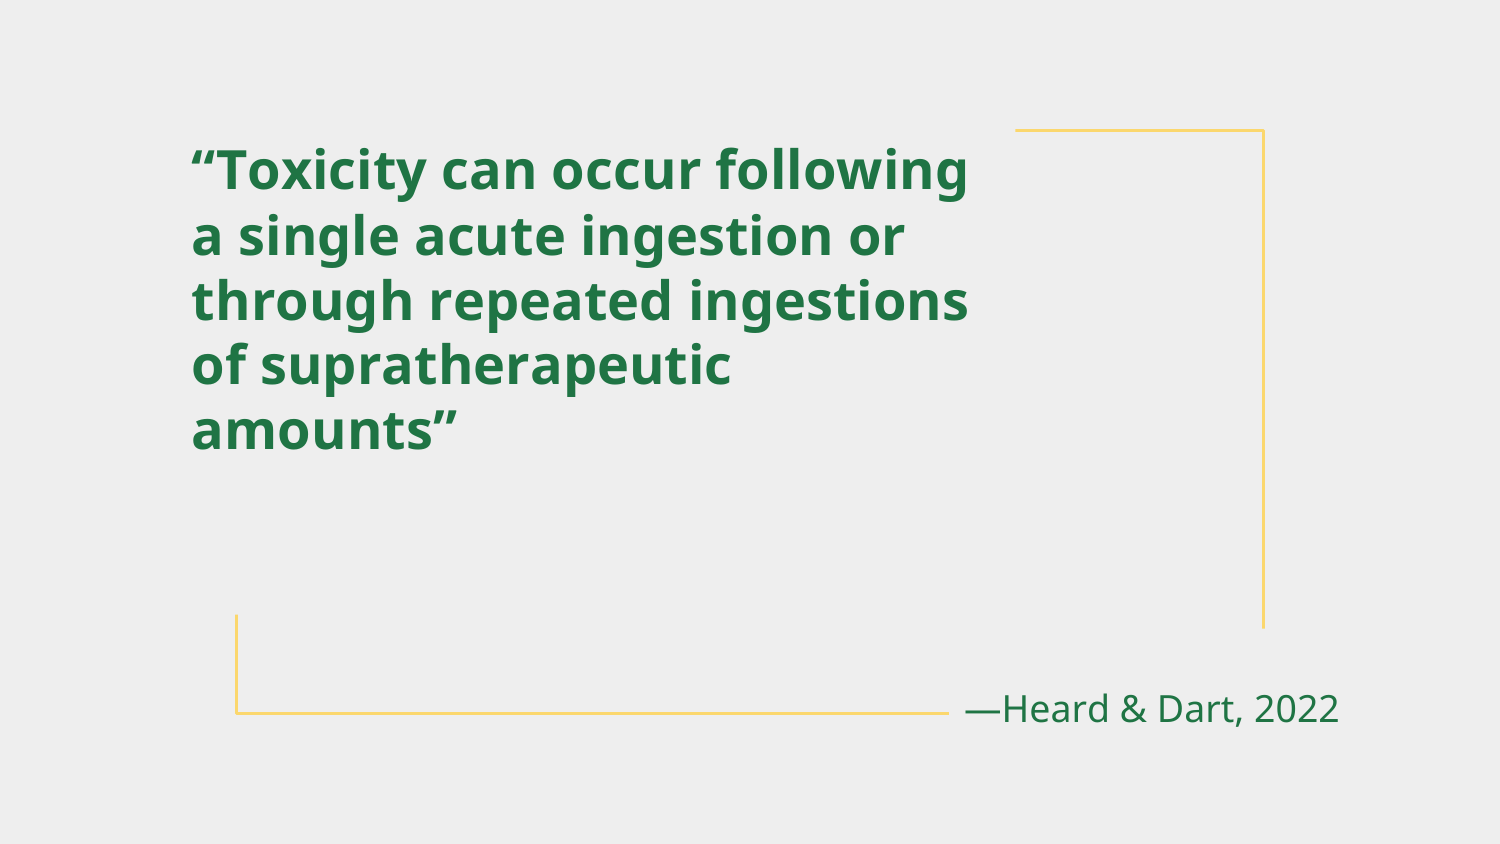

“Toxicity can occur following a single acute ingestion or through repeated ingestions of supratherapeutic amounts”
# —Heard & Dart, 2022